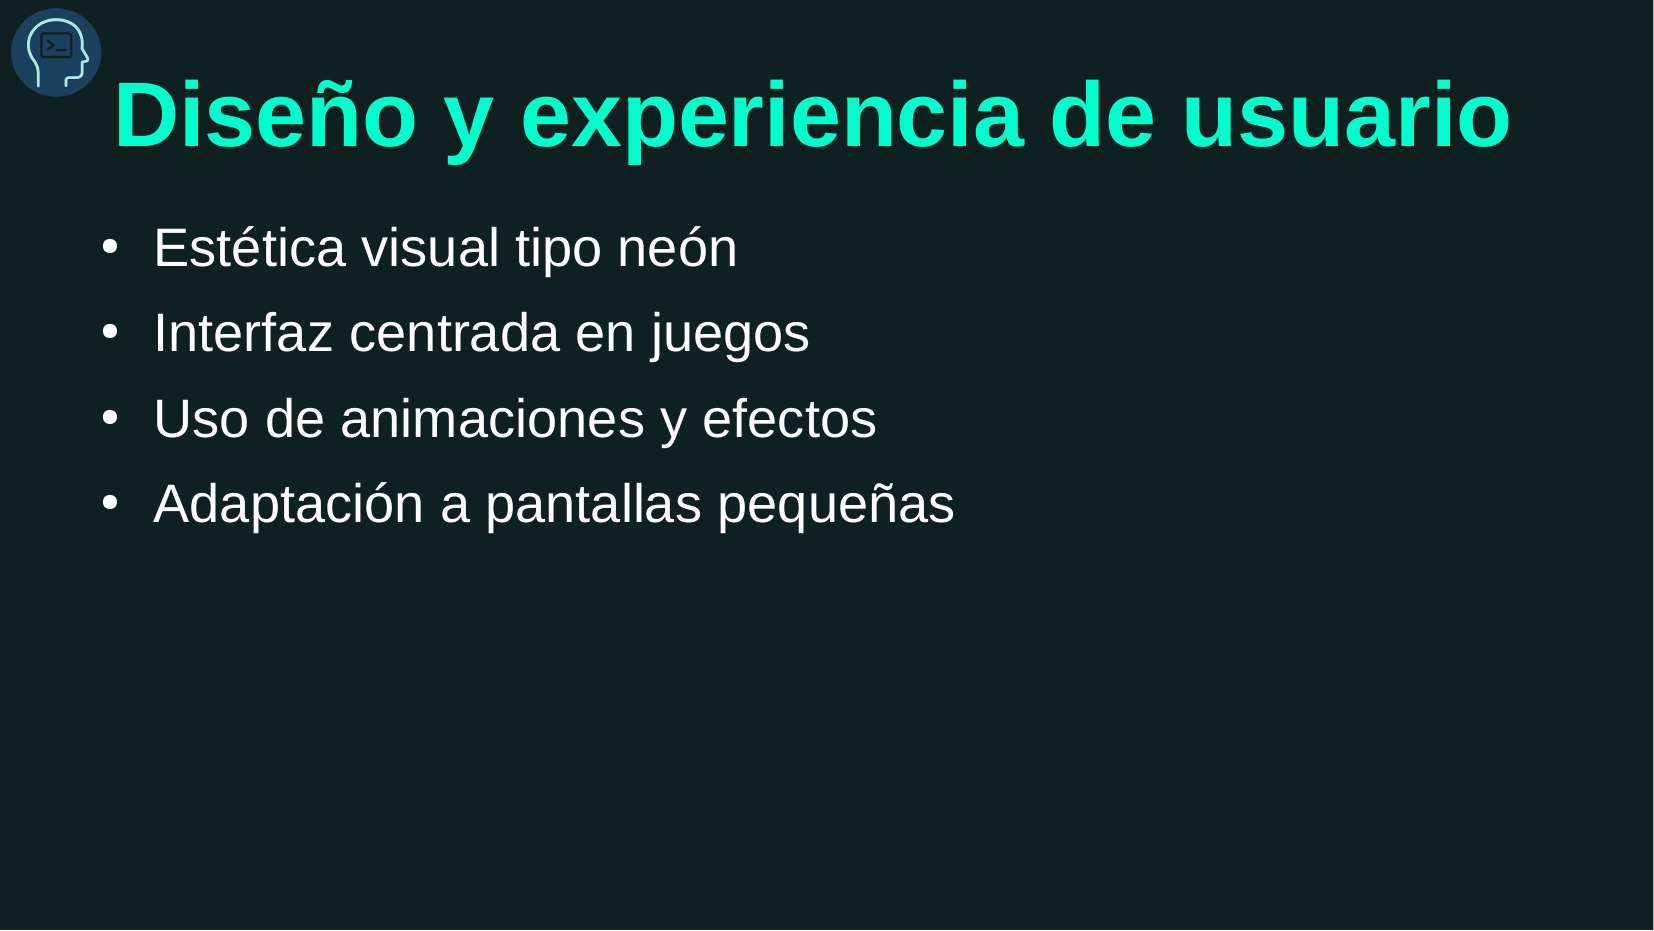

# Diseño y experiencia de usuario
Estética visual tipo neón
Interfaz centrada en juegos
Uso de animaciones y efectos
Adaptación a pantallas pequeñas